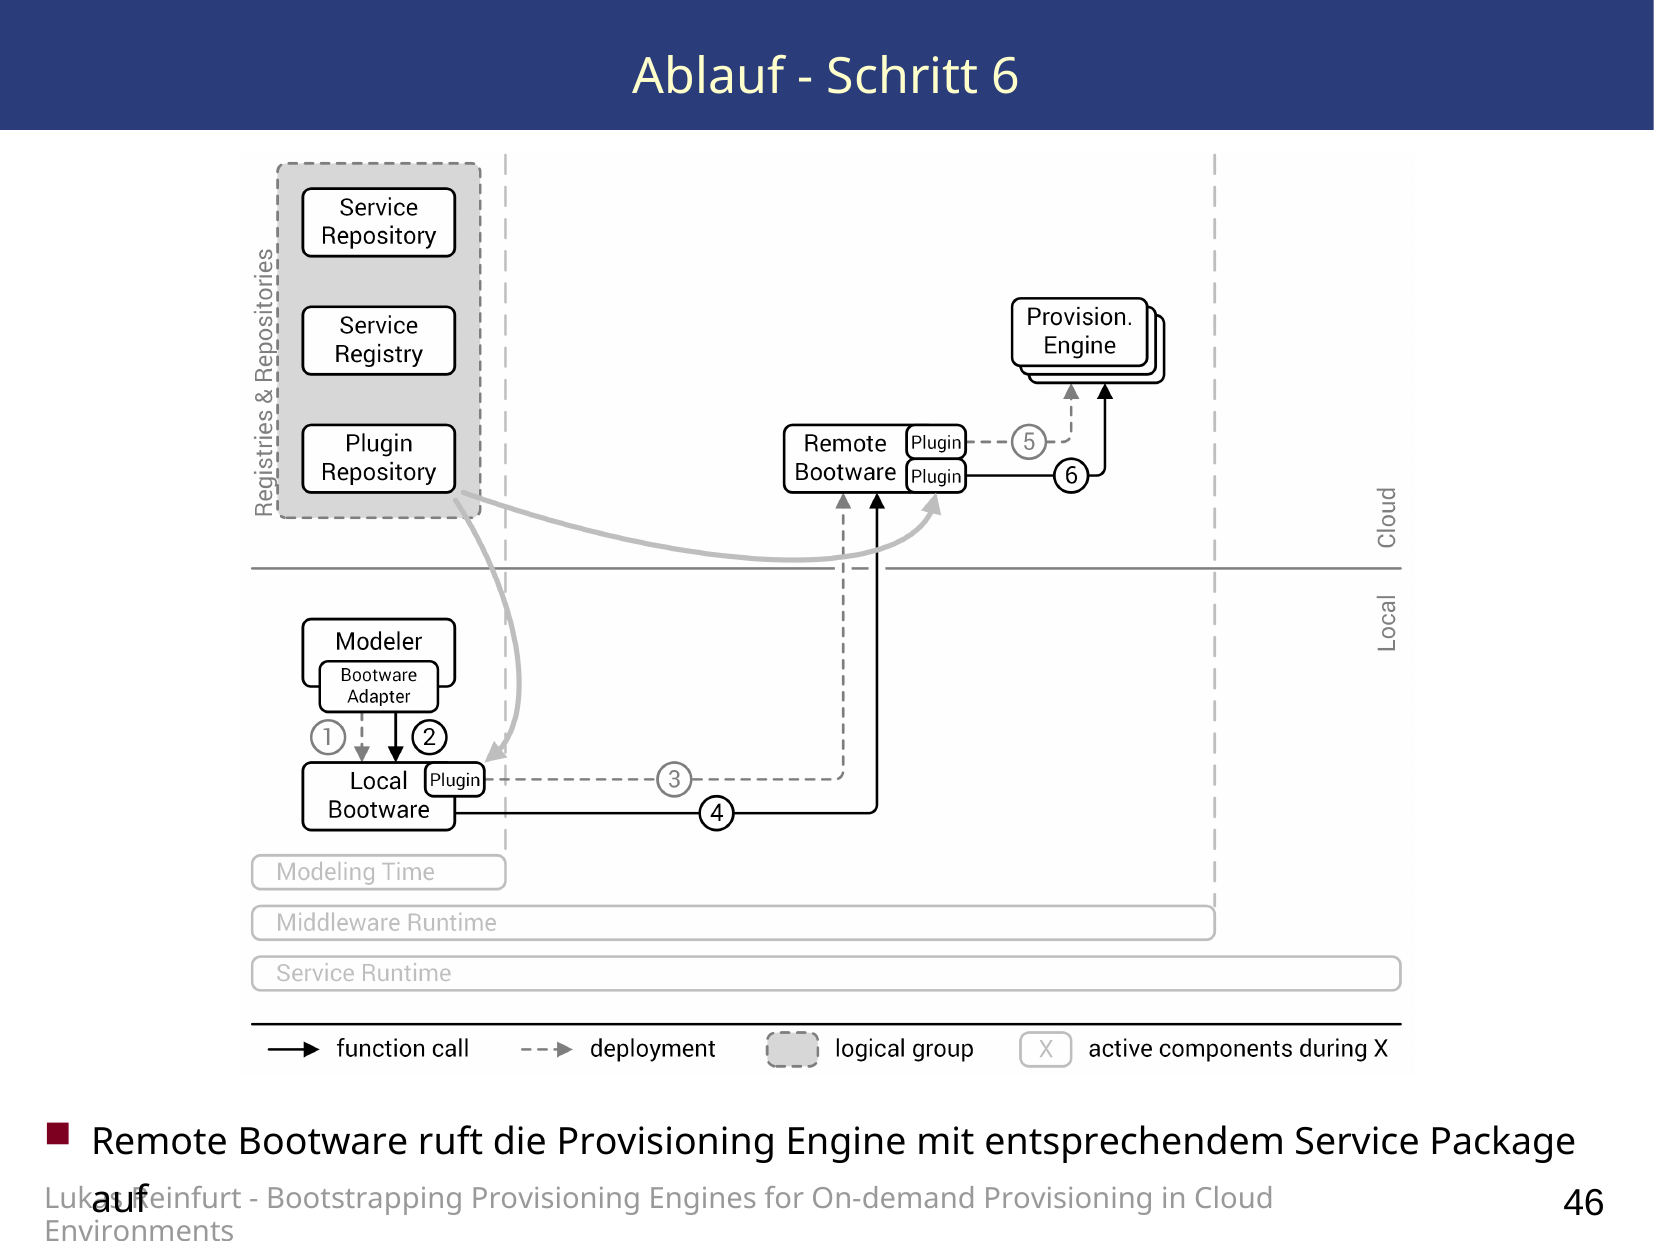

# Ablauf - Schritt 6
Remote Bootware ruft die Provisioning Engine mit entsprechendem Service Package auf